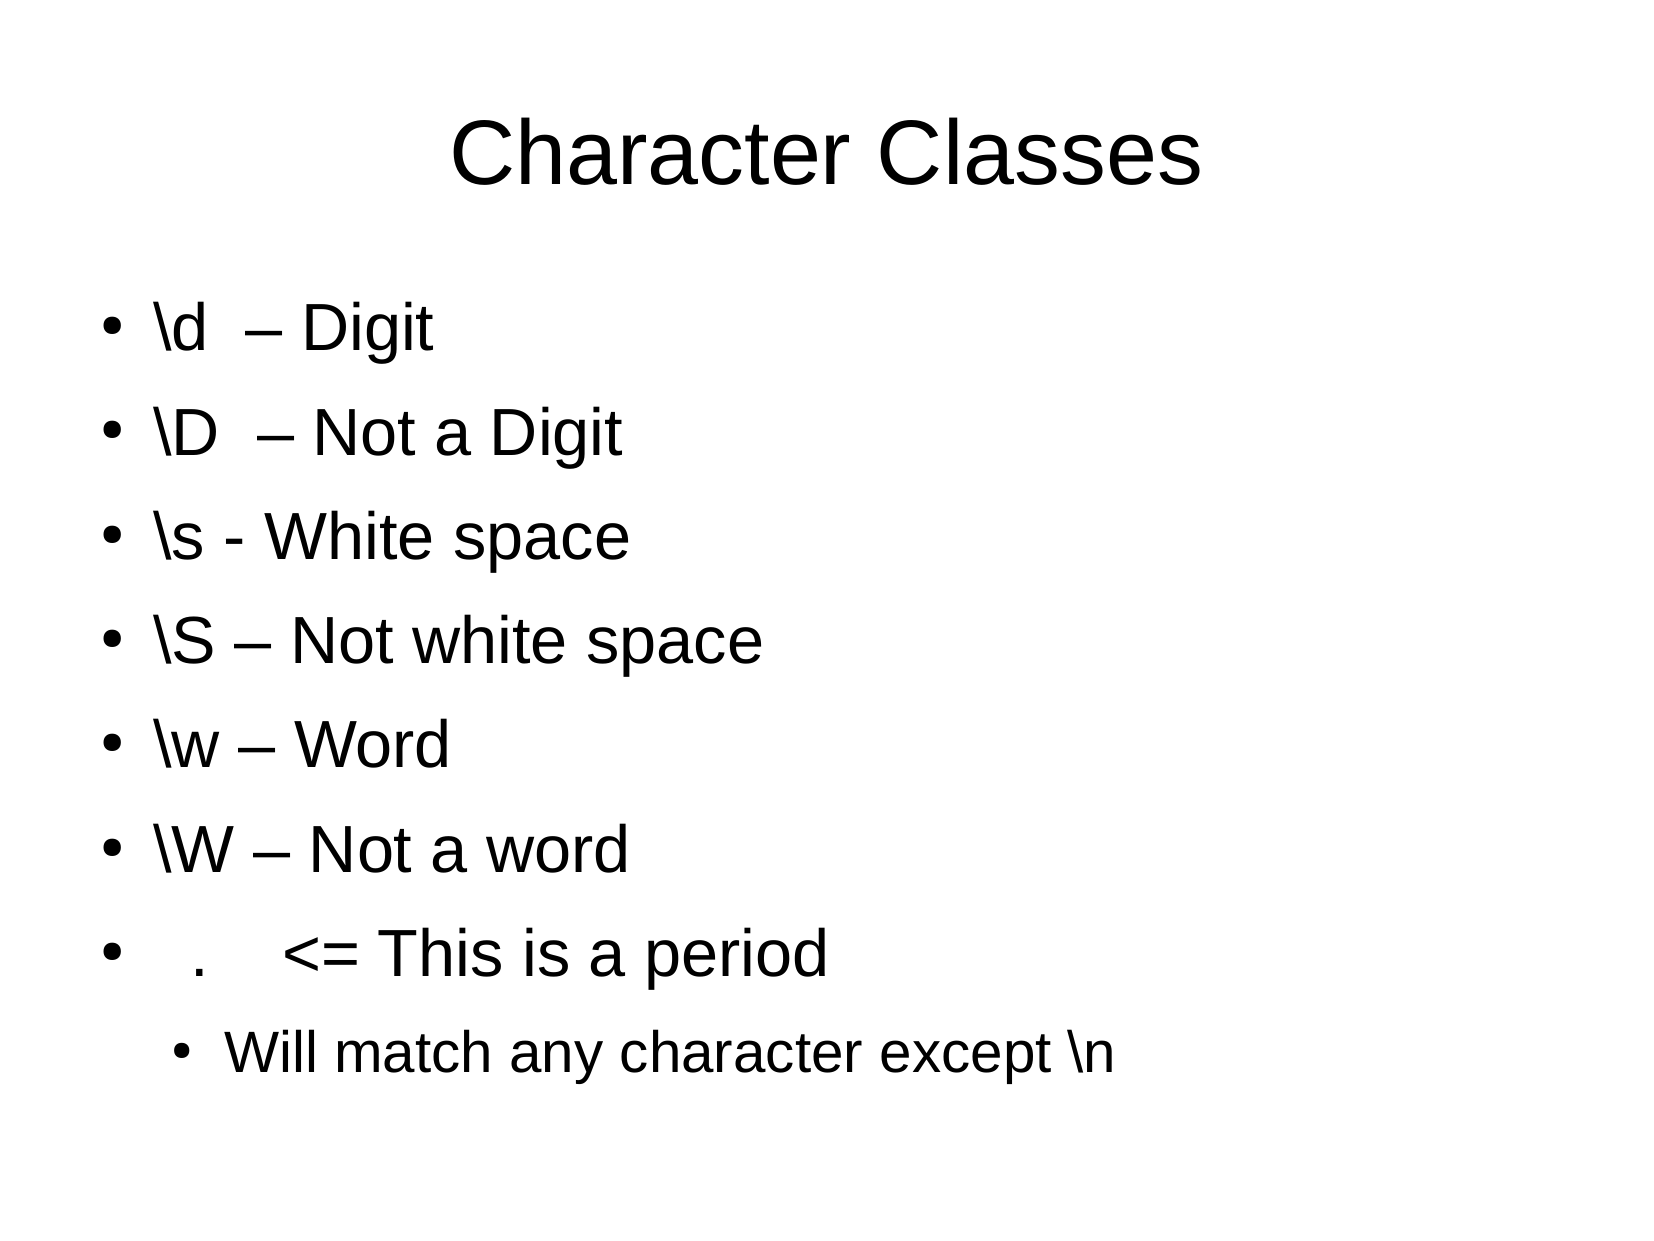

# Character Classes
\d – Digit
\D – Not a Digit
\s - White space
\S – Not white space
\w – Word
\W – Not a word
 . <= This is a period
Will match any character except \n